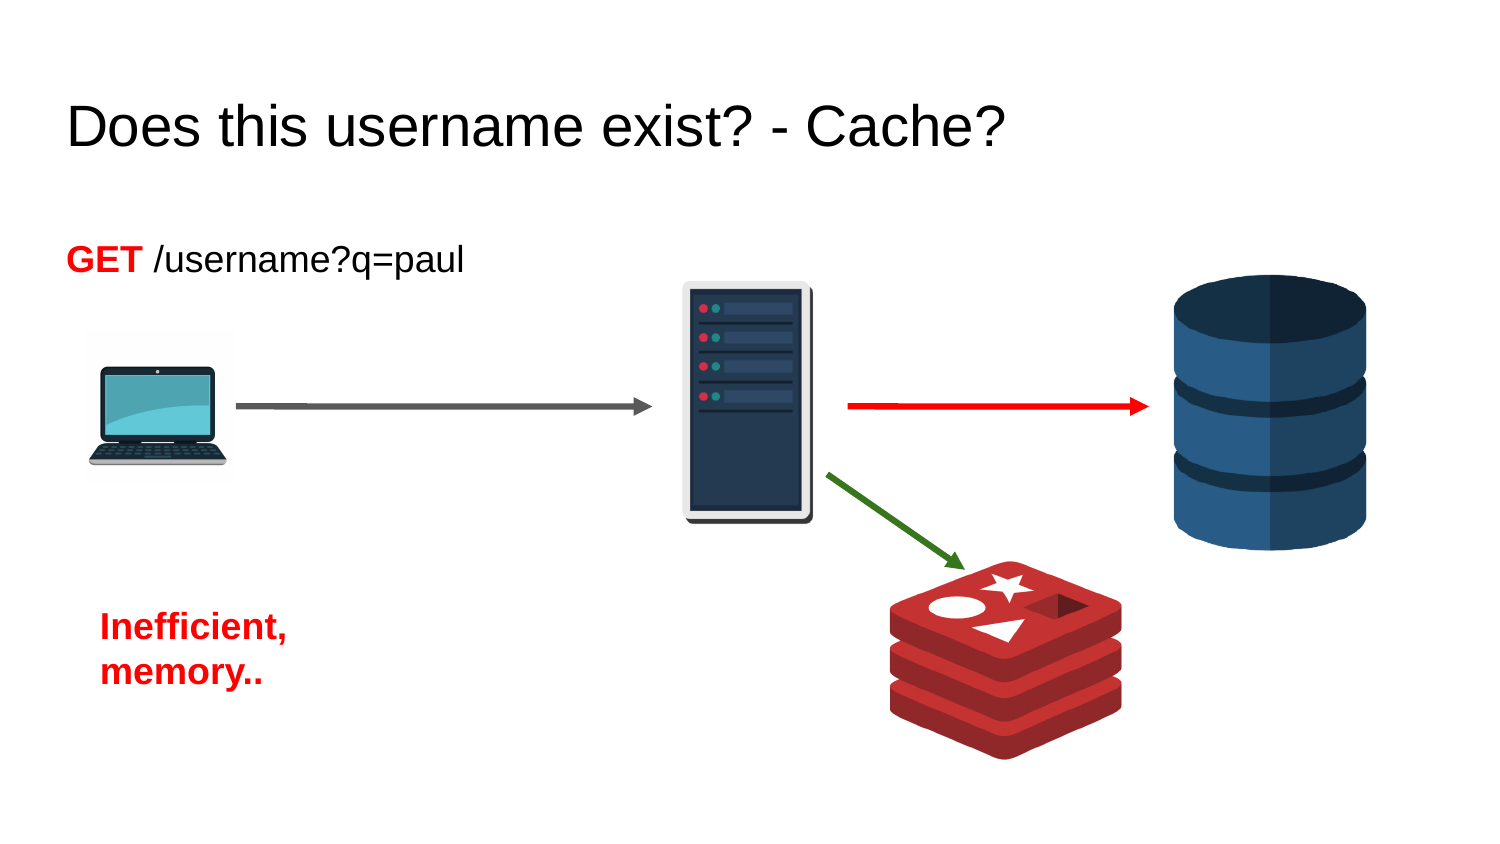

# Does this username exist? - Cache?
GET /username?q=paul
Inefficient, memory..